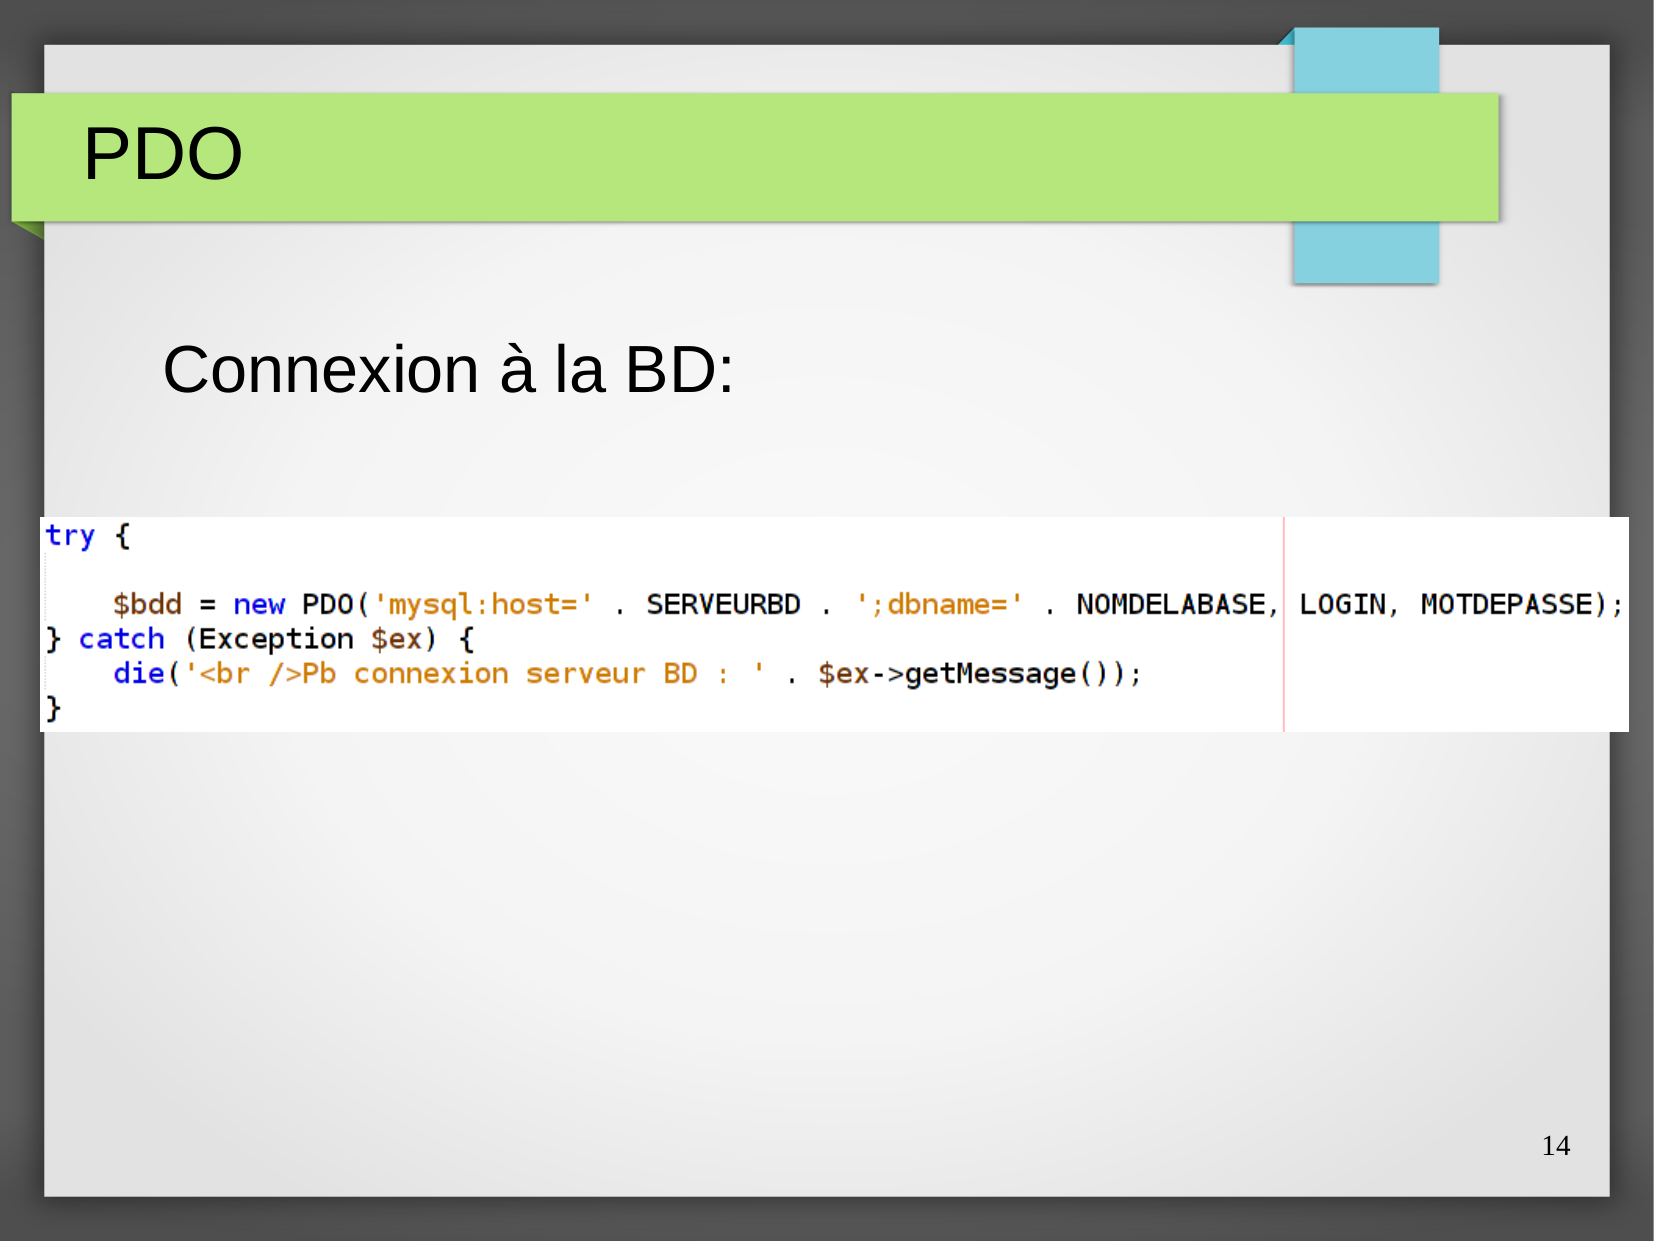

# PDO
Connexion à la BD:
14